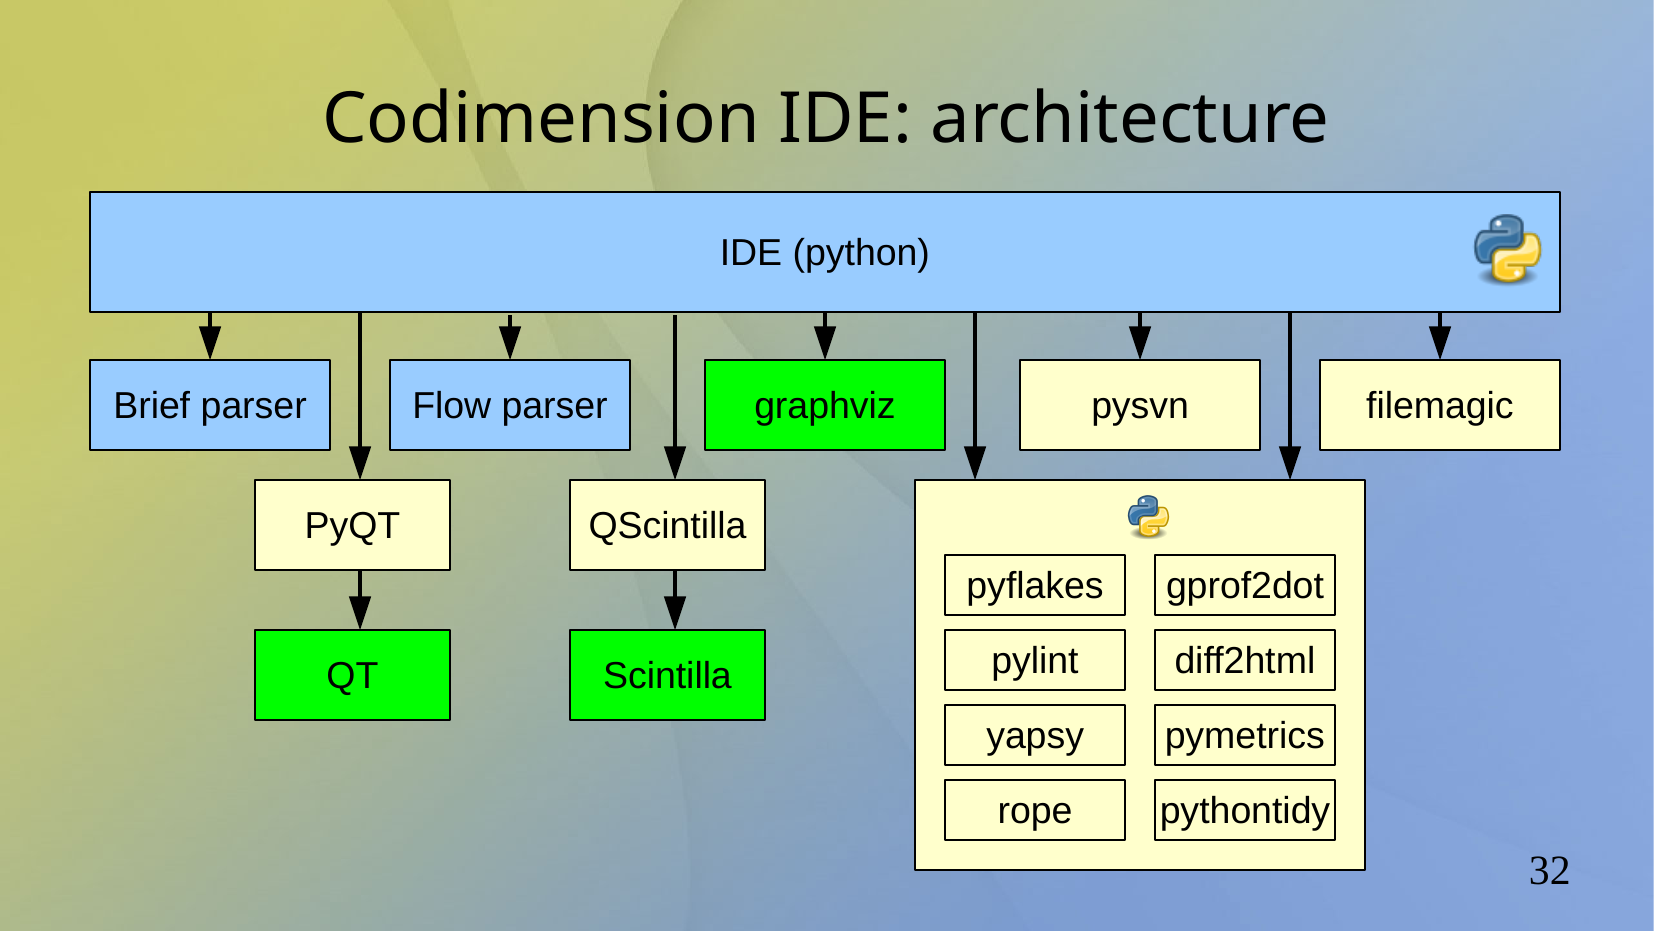

# Codimension IDE: architecture
IDE (python)
Brief parser
Flow parser
graphviz
pysvn
filemagic
PyQT
QScintilla
pyflakes
gprof2dot
pylint
diff2html
yapsy
pymetrics
rope
pythontidy
QT
Scintilla
32